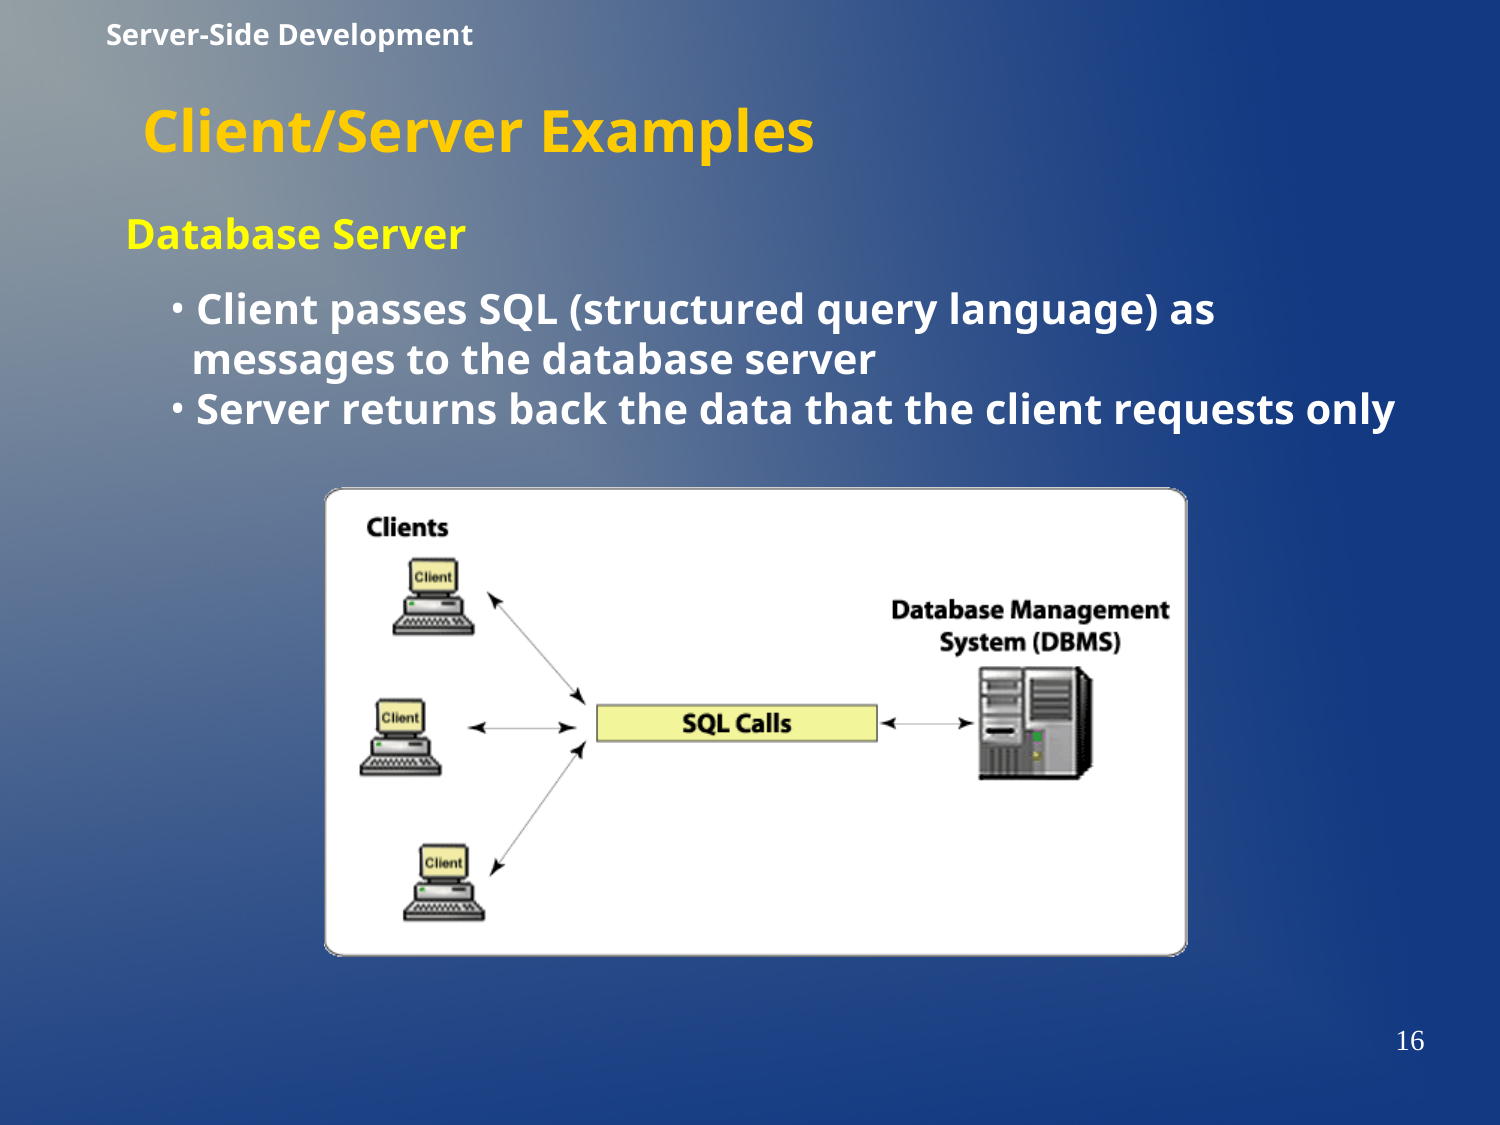

Server-Side Development
Client/Server Examples
Database Server
 Client passes SQL (structured query language) as
 messages to the database server
 Server returns back the data that the client requests only
16